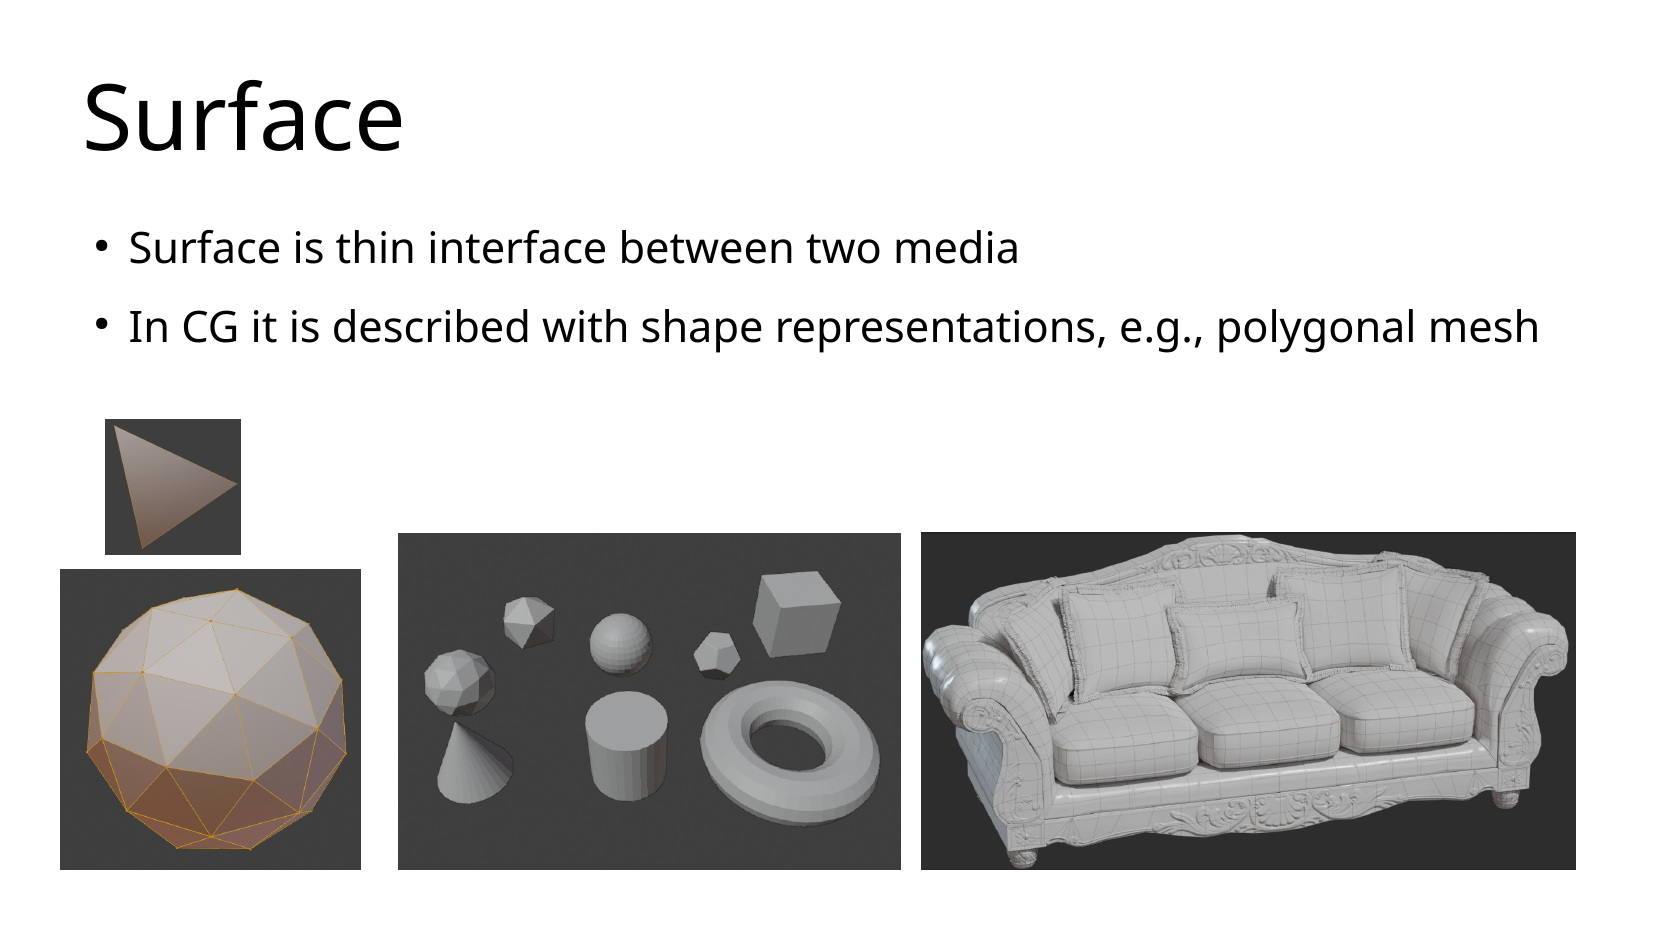

# Surface
Surface is thin interface between two media
In CG it is described with shape representations, e.g., polygonal mesh